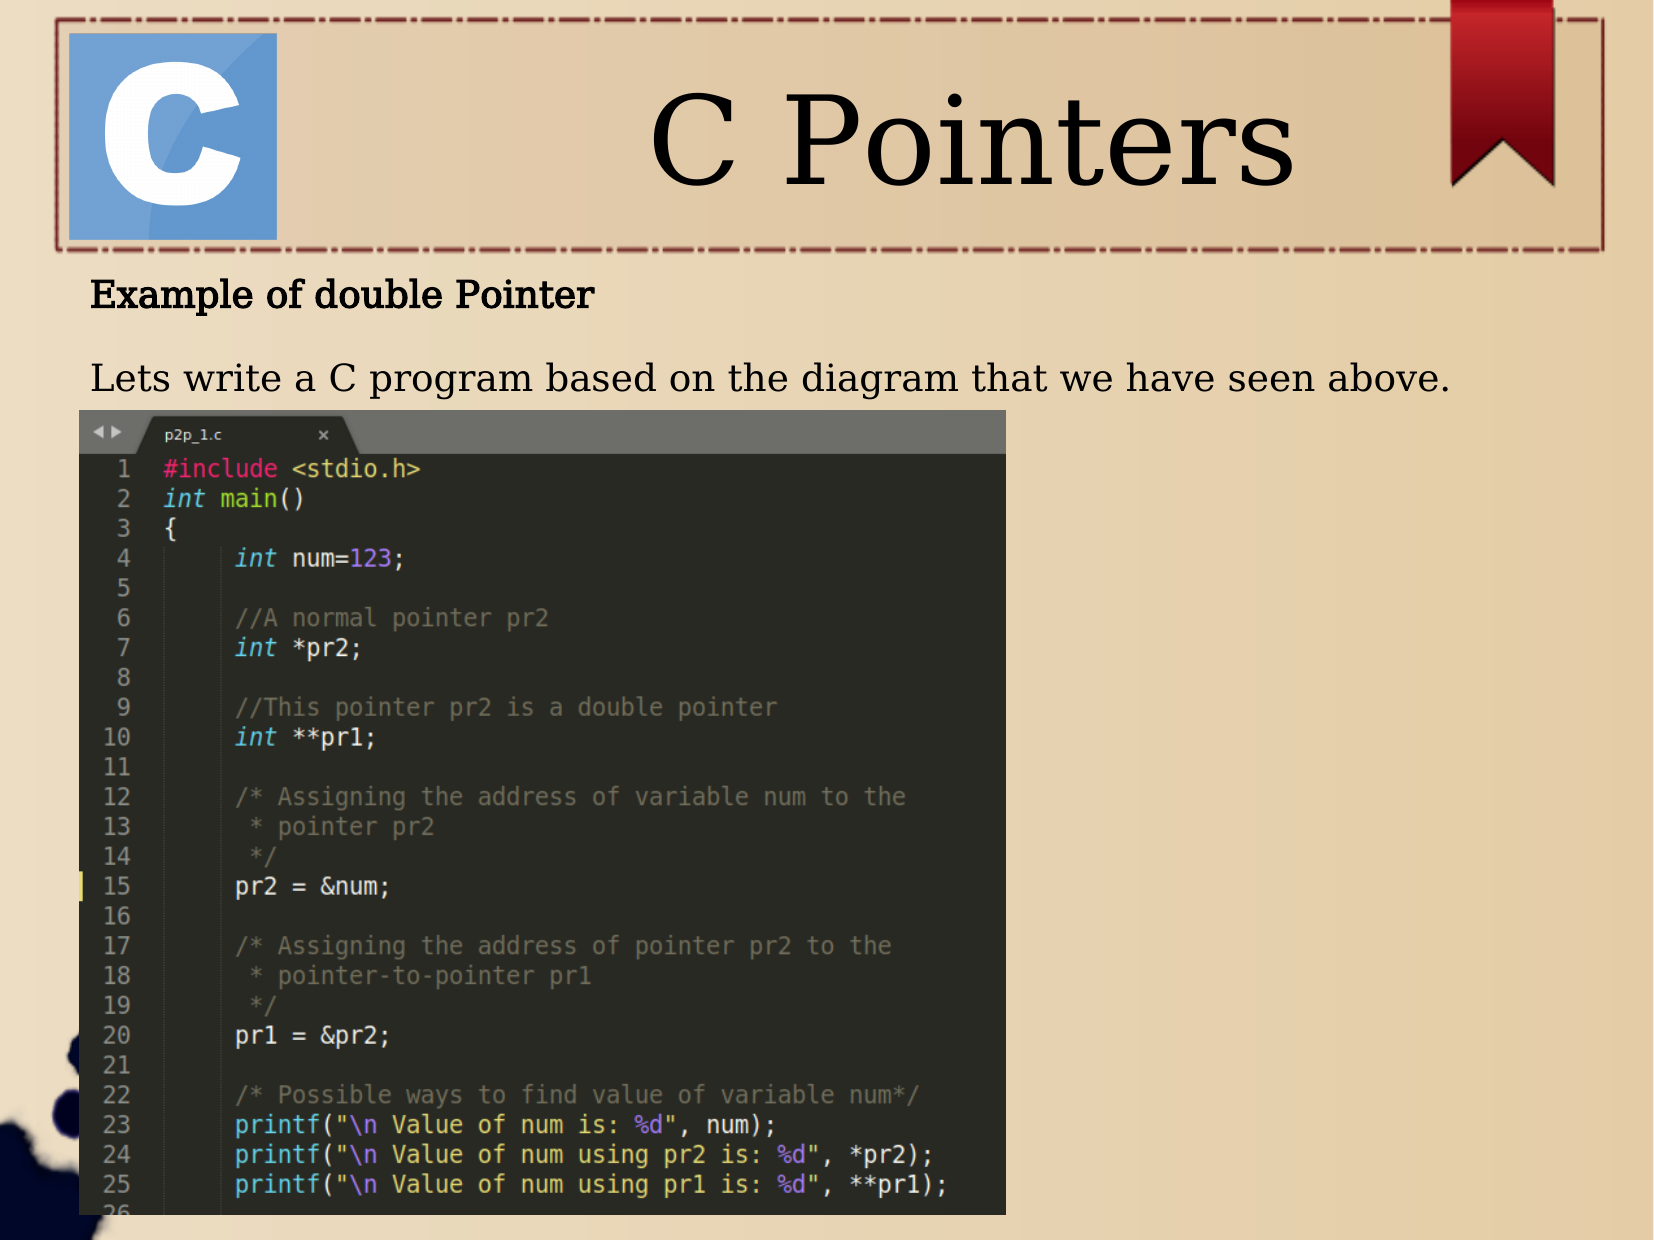

# C Pointers
Example of double Pointer
Lets write a C program based on the diagram that we have seen above.